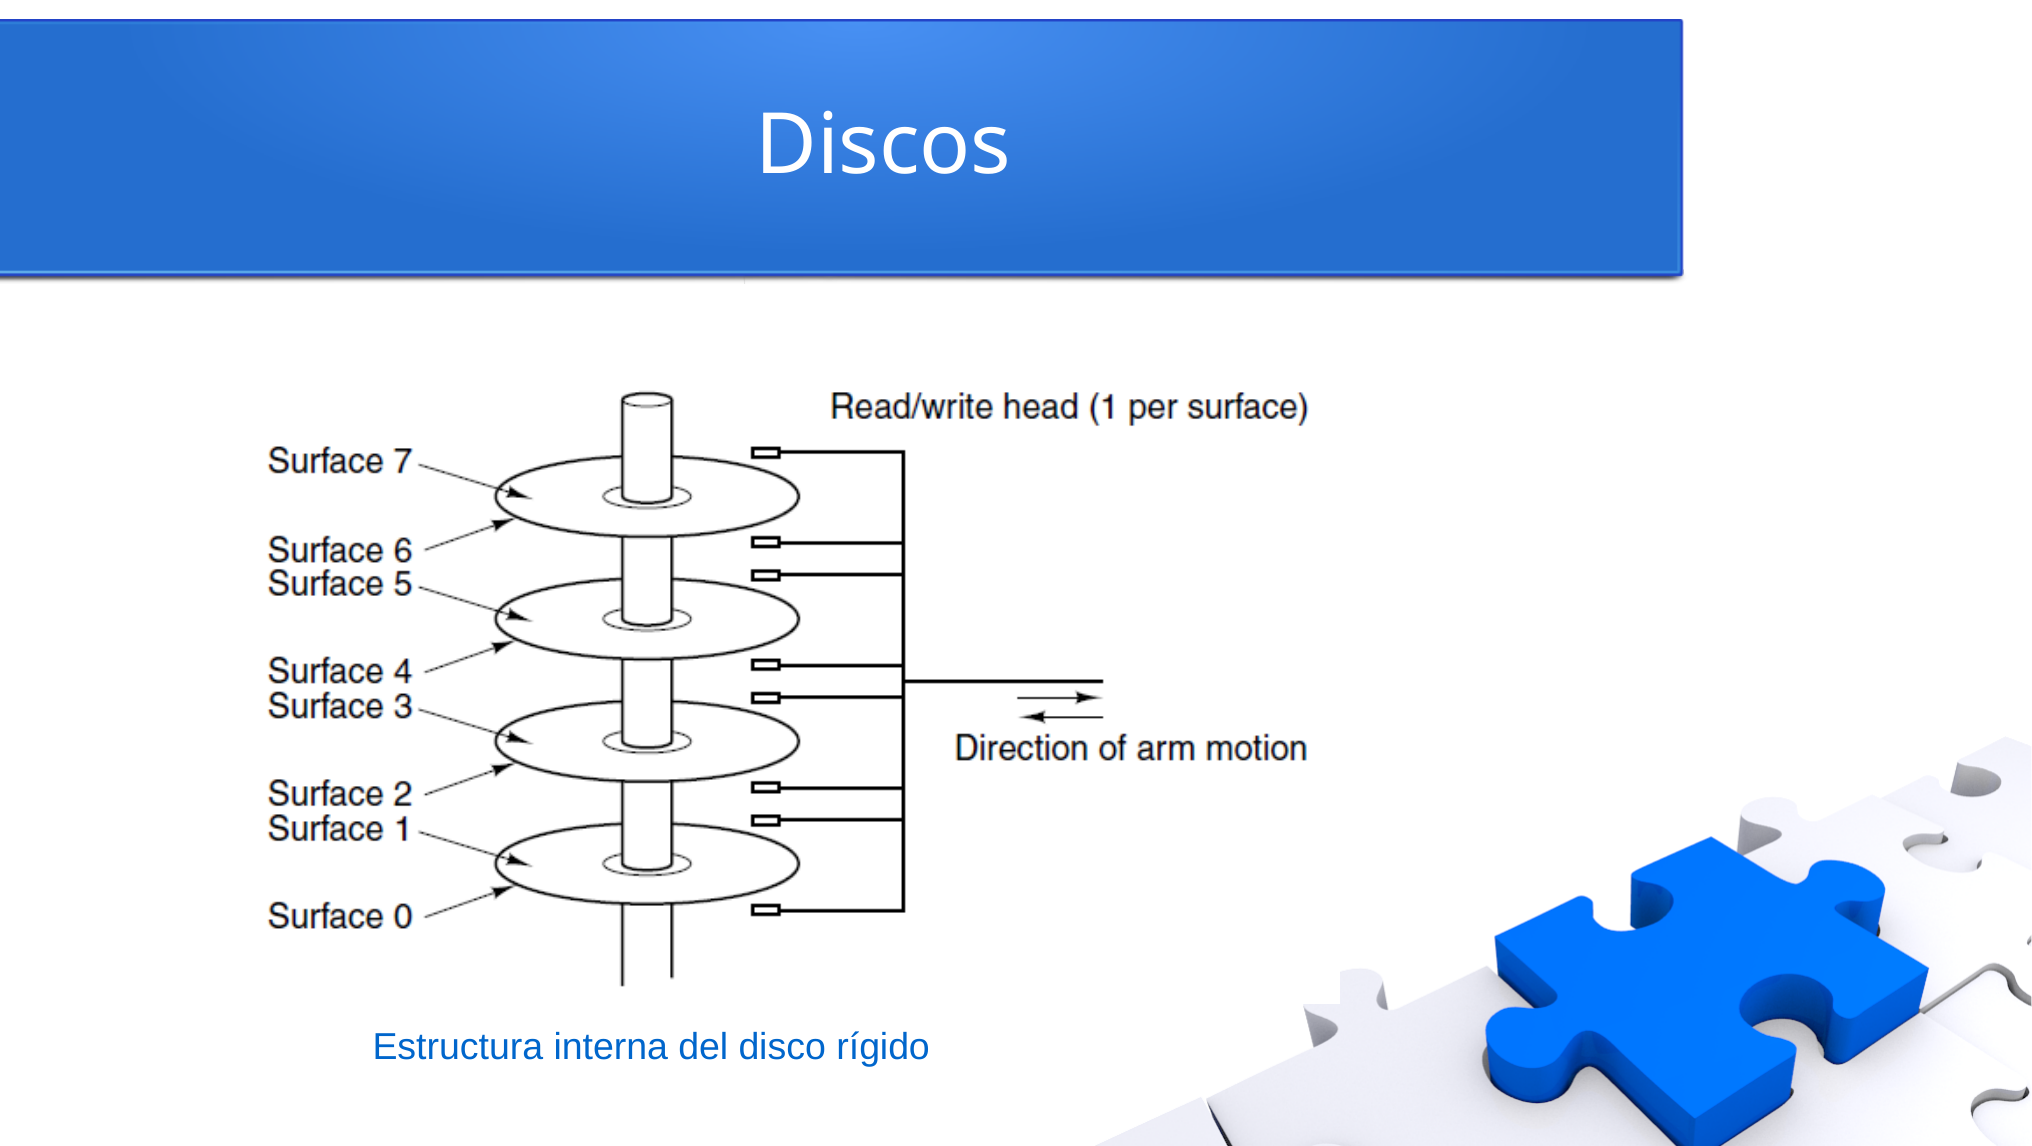

# Discos
Estructura interna del disco rígido